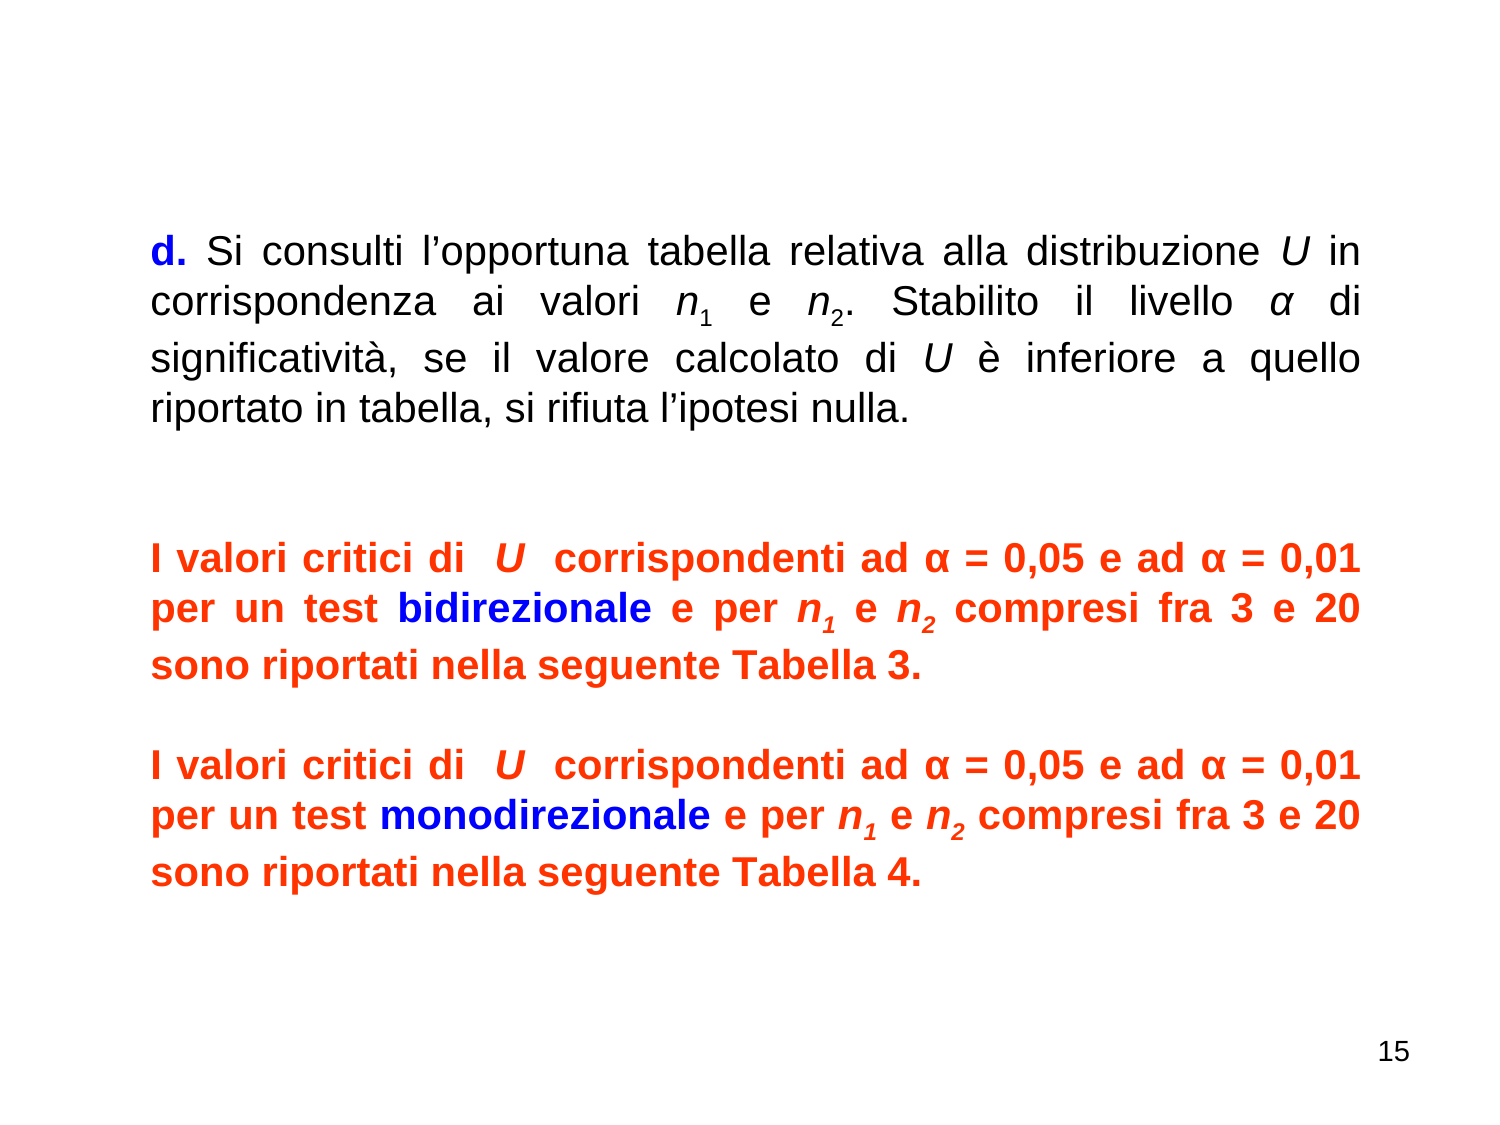

d. Si consulti l’opportuna tabella relativa alla distribuzione U in corrispondenza ai valori n1 e n2. Stabilito il livello α di significatività, se il valore calcolato di U è inferiore a quello riportato in tabella, si rifiuta l’ipotesi nulla.
I valori critici di U corrispondenti ad α = 0,05 e ad α = 0,01 per un test bidirezionale e per n1 e n2 compresi fra 3 e 20 sono riportati nella seguente Tabella 3.
I valori critici di U corrispondenti ad α = 0,05 e ad α = 0,01 per un test monodirezionale e per n1 e n2 compresi fra 3 e 20 sono riportati nella seguente Tabella 4.